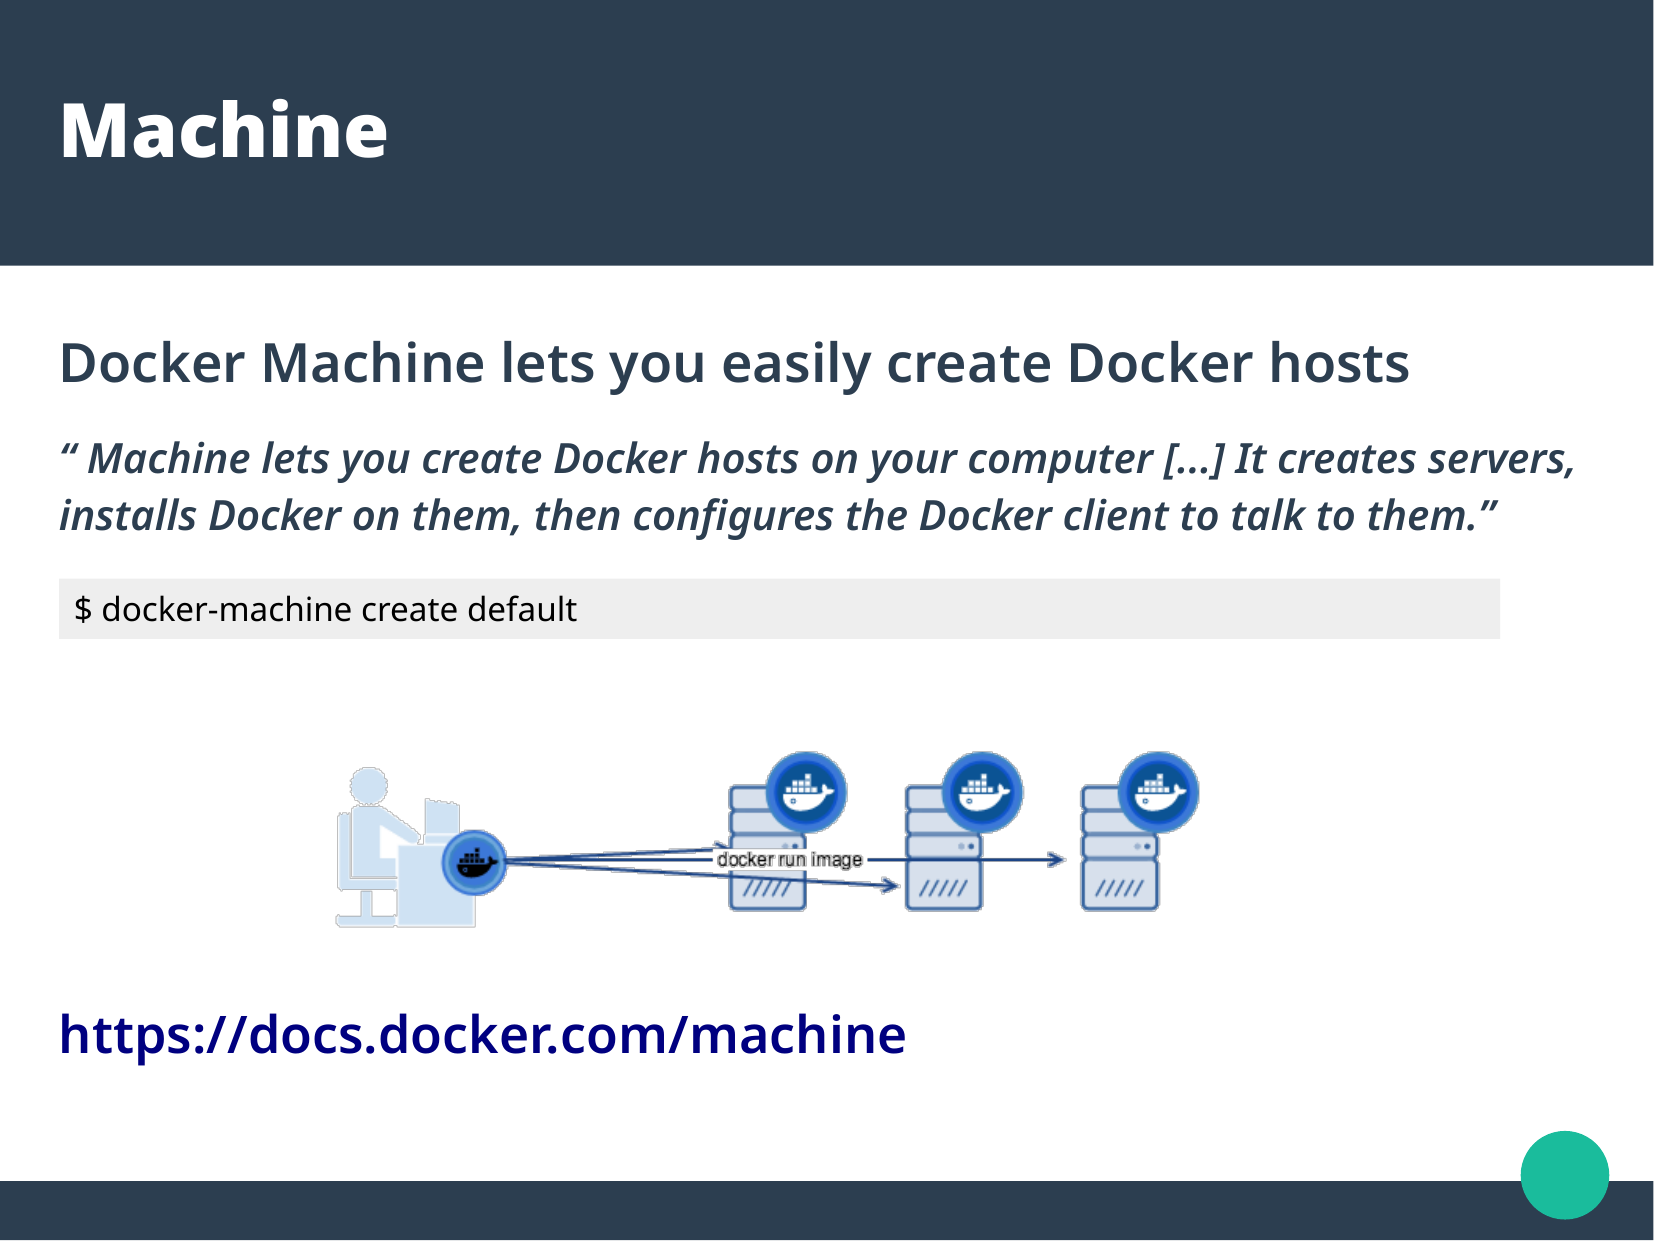

# Machine
Docker Machine lets you easily create Docker hosts
“ Machine lets you create Docker hosts on your computer [...] It creates servers,
installs Docker on them, then configures the Docker client to talk to them.”
$ docker-machine create default
https://docs.docker.com/machine